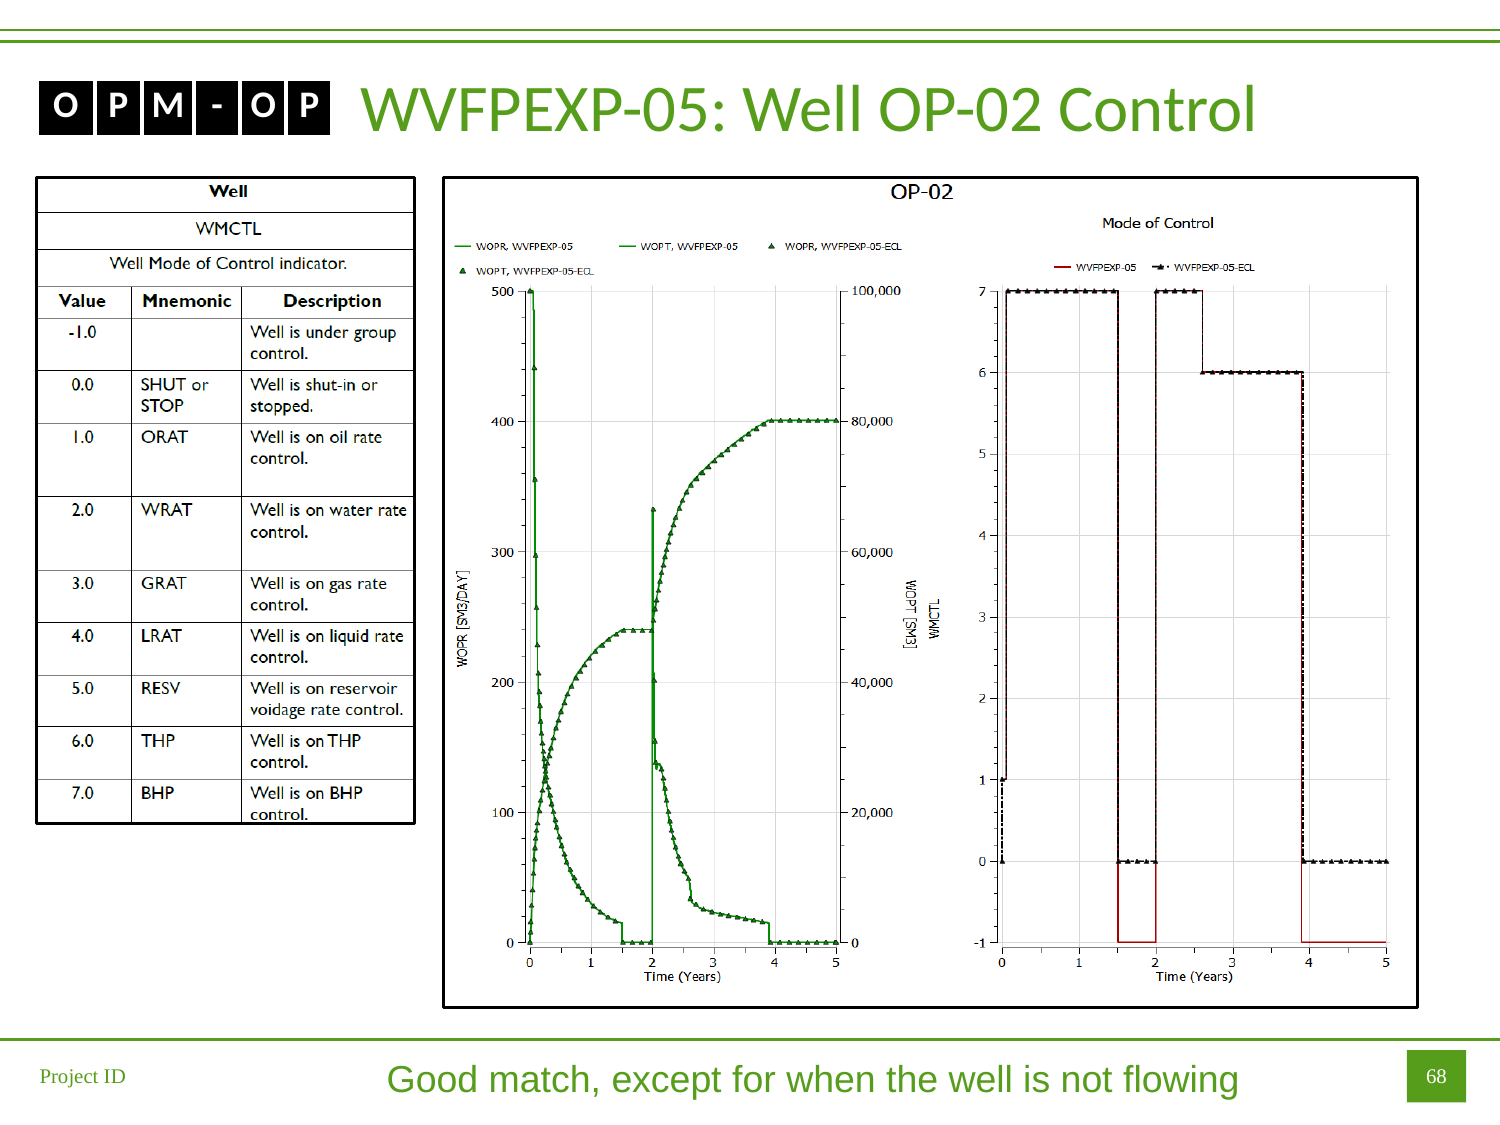

# WVFPEXP-05: Well OP-02 Control
Project ID
68
Good match, except for when the well is not flowing